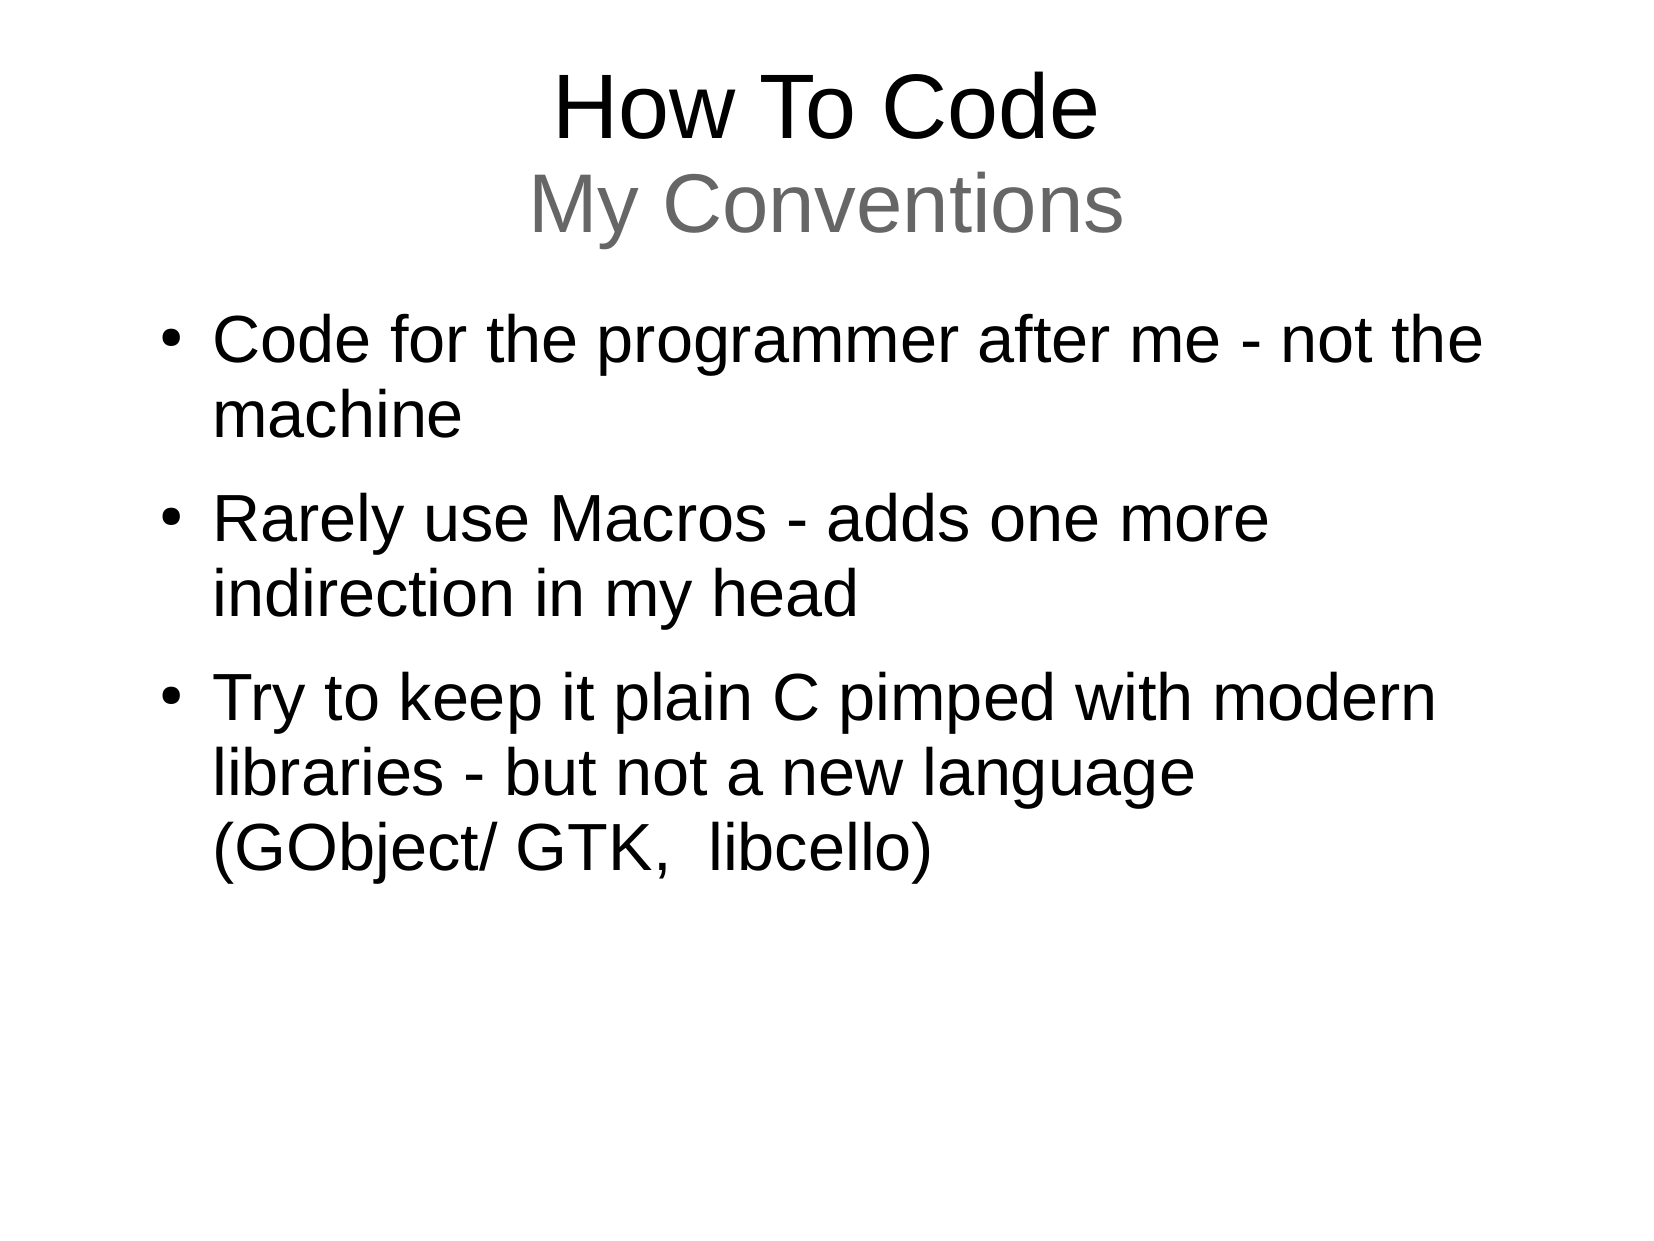

# How To Code My Conventions
Code for the programmer after me - not the machine
Rarely use Macros - adds one more indirection in my head
Try to keep it plain C pimped with modern libraries - but not a new language (GObject/ GTK, libcello)